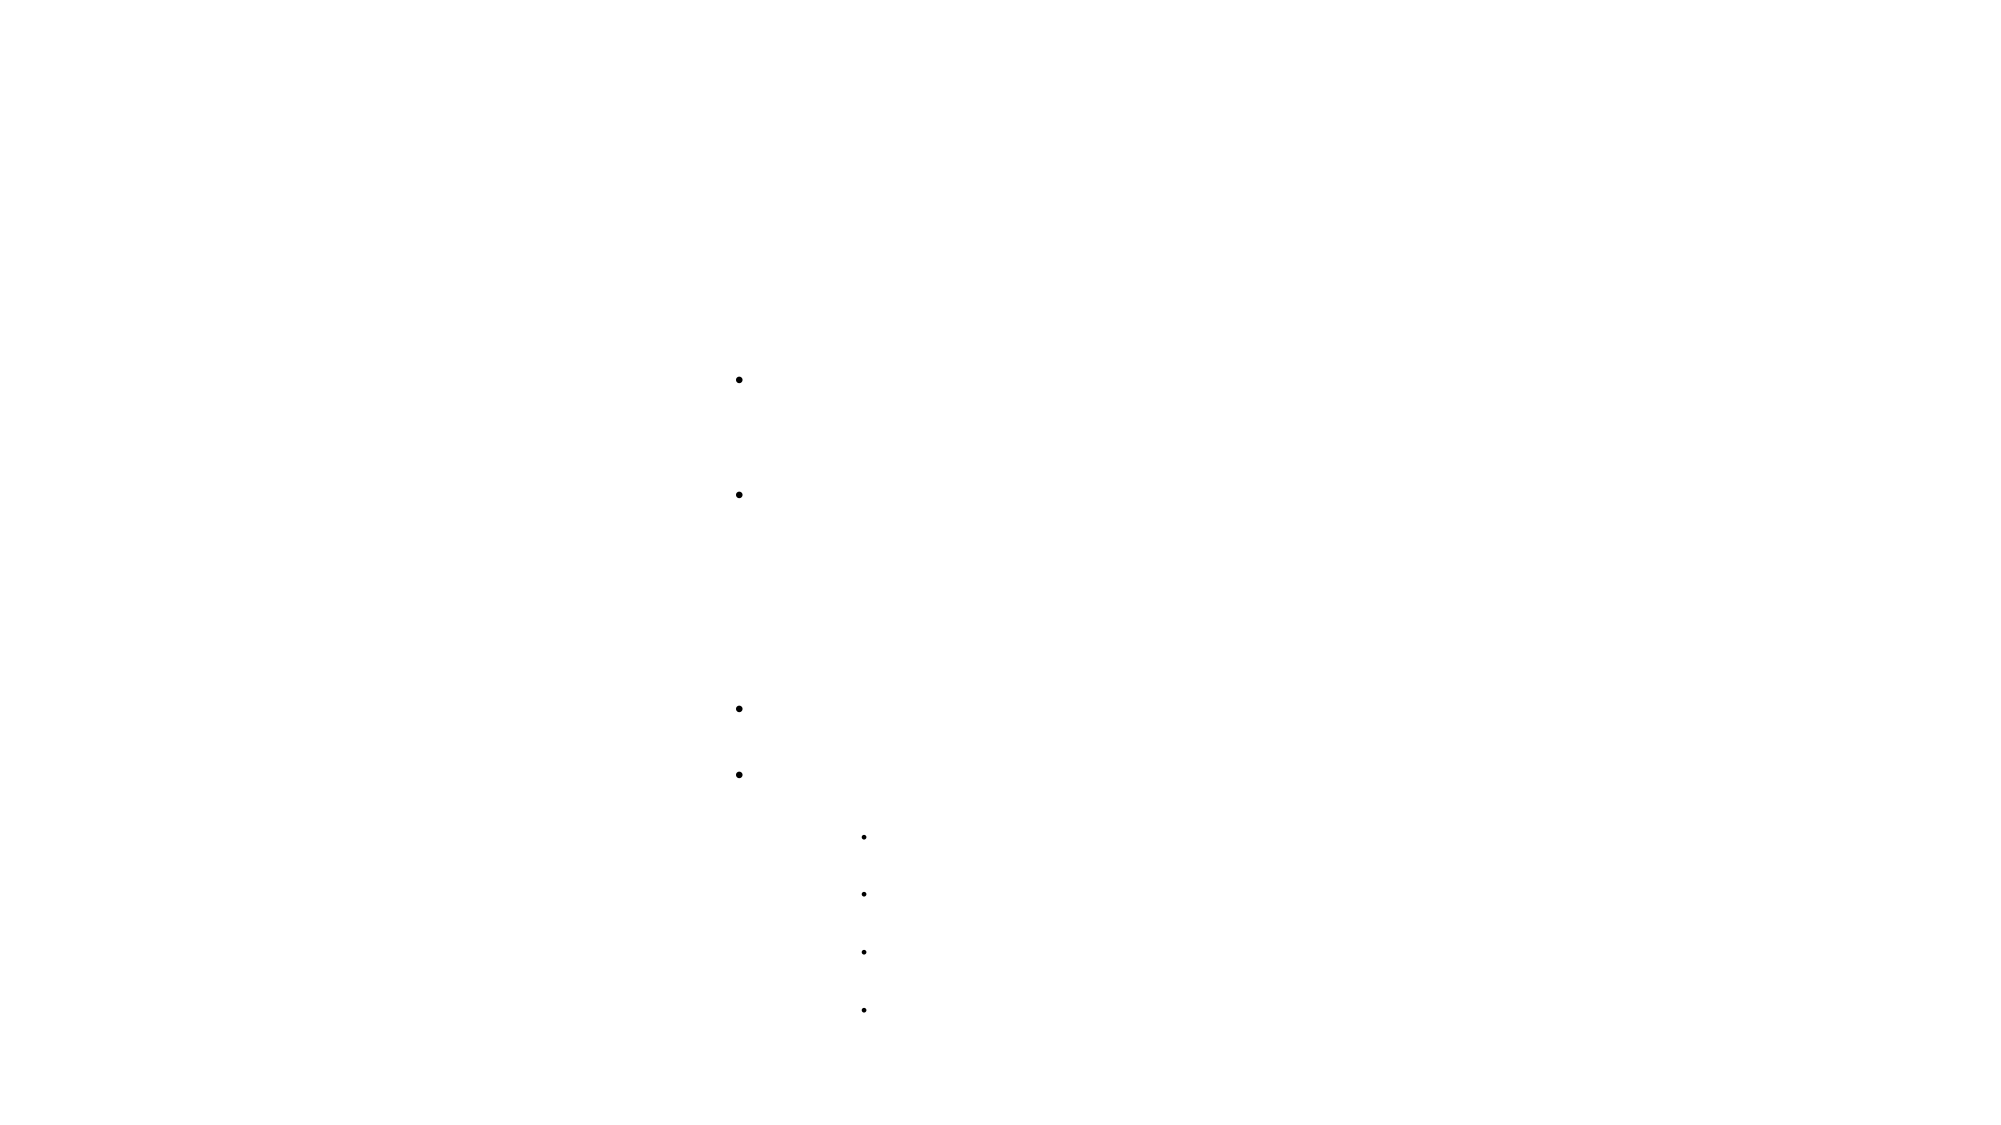

# What is Express JS
Express is a minimal and flexible Node.js web application framework that provides a robust set of features for web and mobile applications.
Express JS is a small framework that works on top of Node web server functionality to simplify its APIs and add helpful new features. It makes it easier to organize your application’s functionality with middleware and routing. It adds helpful utilities to Node HTTP objects and facilitates the rendering of dynamic HTTP objects
npm install –save express .
Advantages :
Simplicity and Minimalism
Flexibility and Customization
Middleware Ecosystem
Scalability